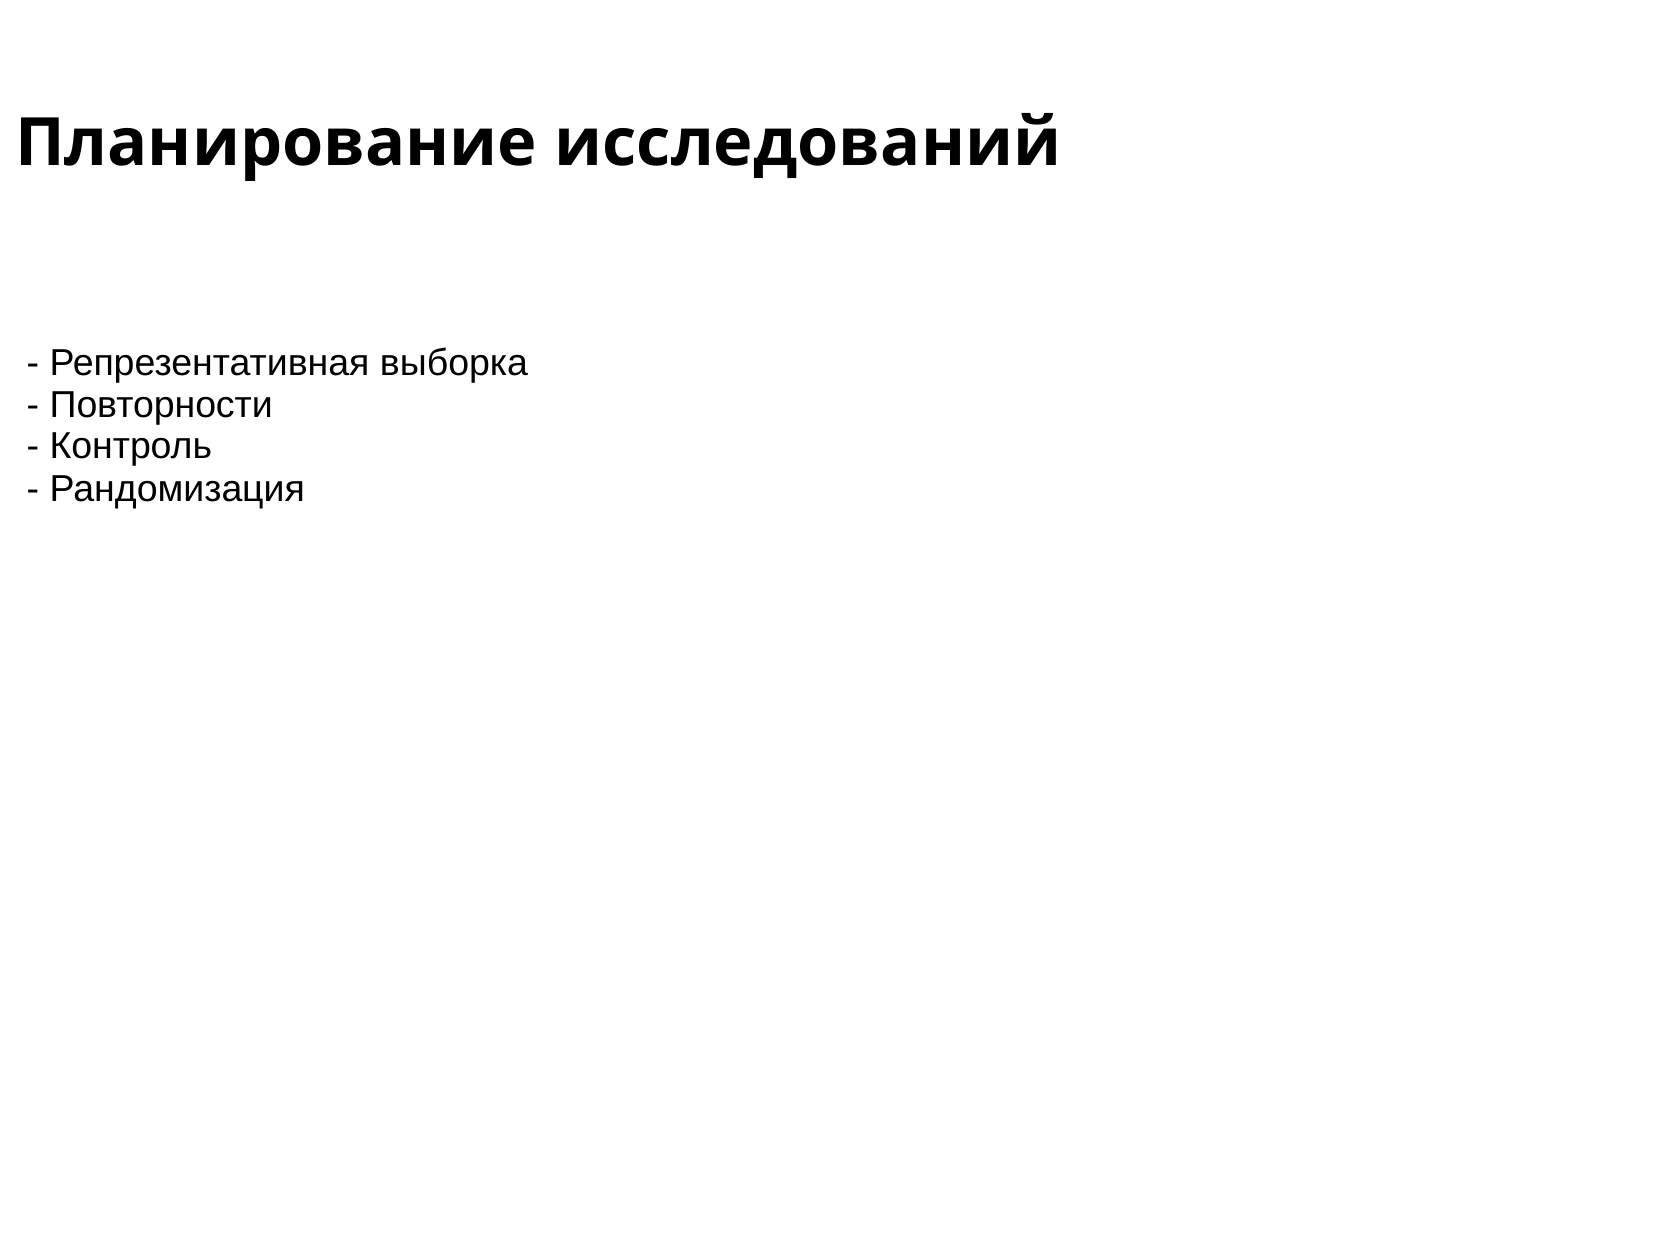

# Планирование исследований
- Репрезентативная выборка
- Повторности
- Контроль
- Рандомизация